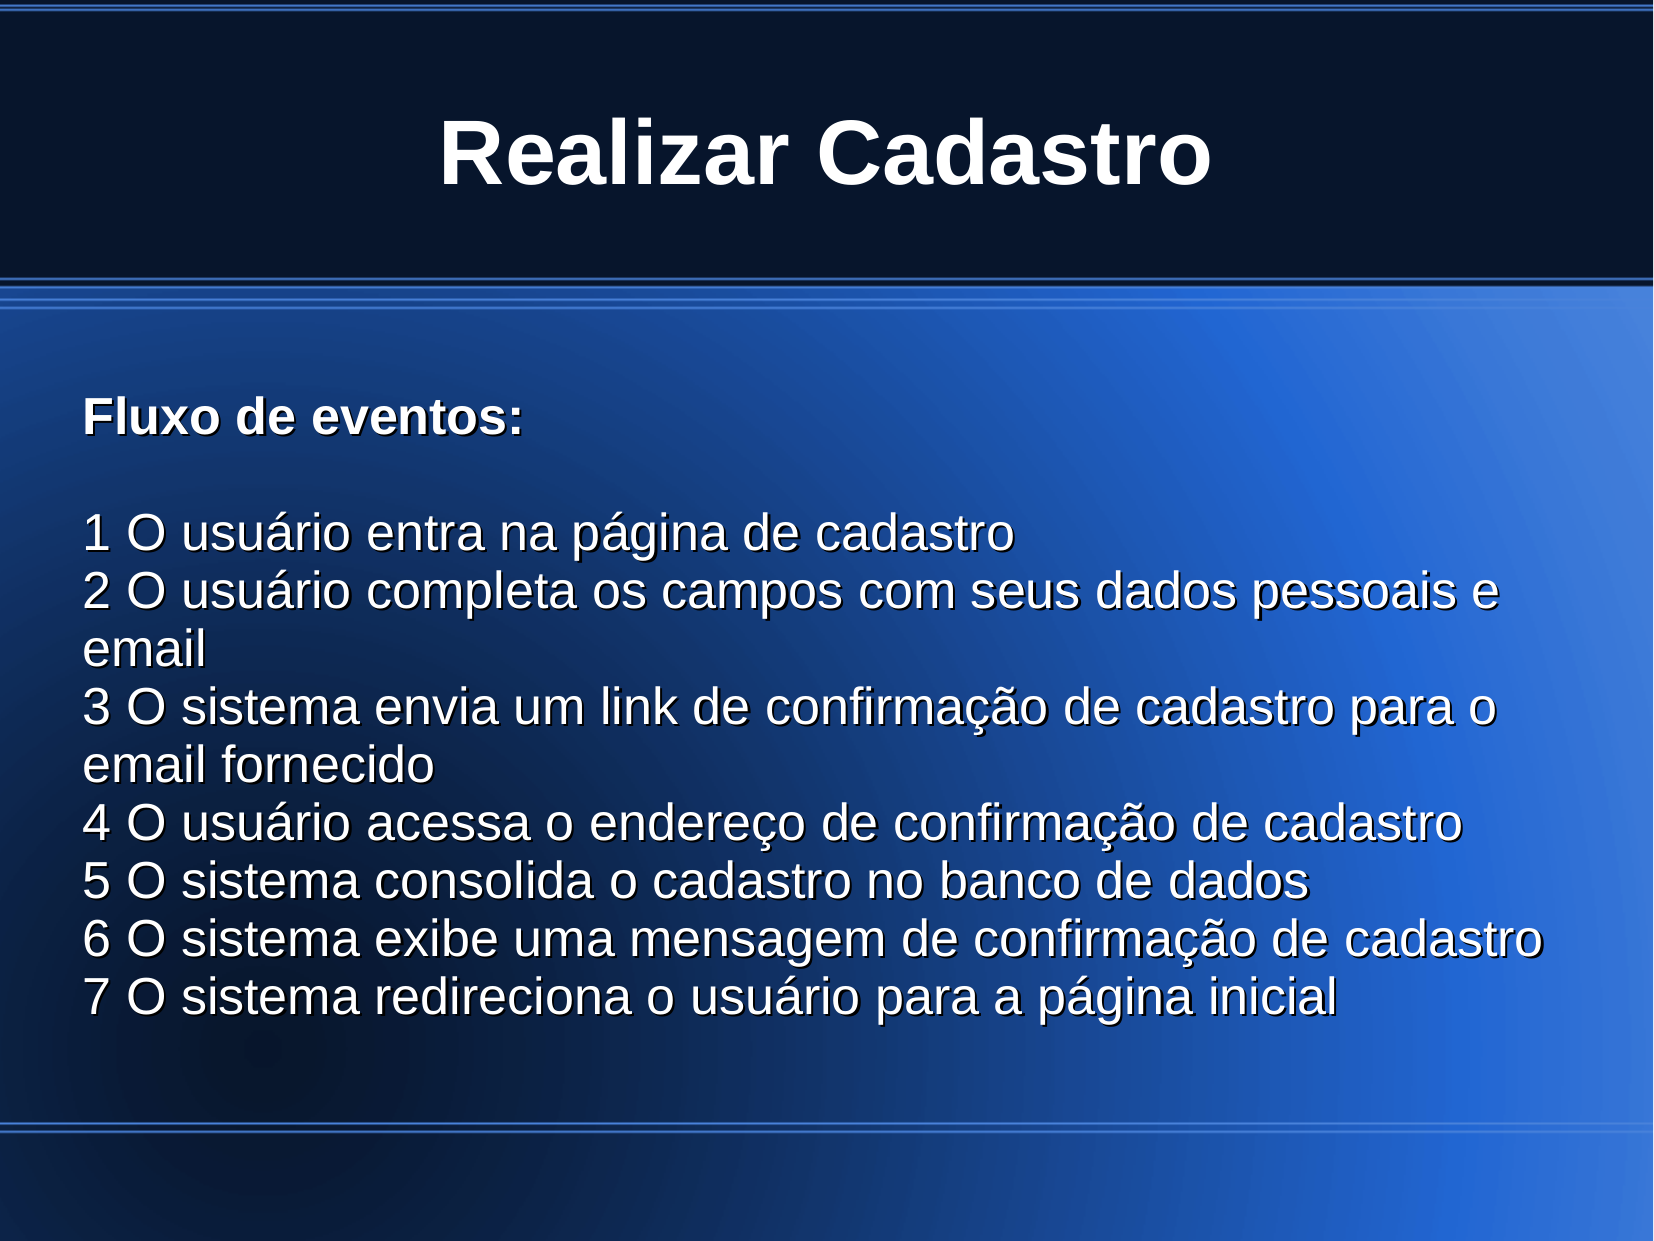

# Realizar Cadastro
Fluxo de eventos:
1 O usuário entra na página de cadastro
2 O usuário completa os campos com seus dados pessoais e email
3 O sistema envia um link de confirmação de cadastro para o email fornecido
4 O usuário acessa o endereço de confirmação de cadastro
5 O sistema consolida o cadastro no banco de dados
6 O sistema exibe uma mensagem de confirmação de cadastro
7 O sistema redireciona o usuário para a página inicial